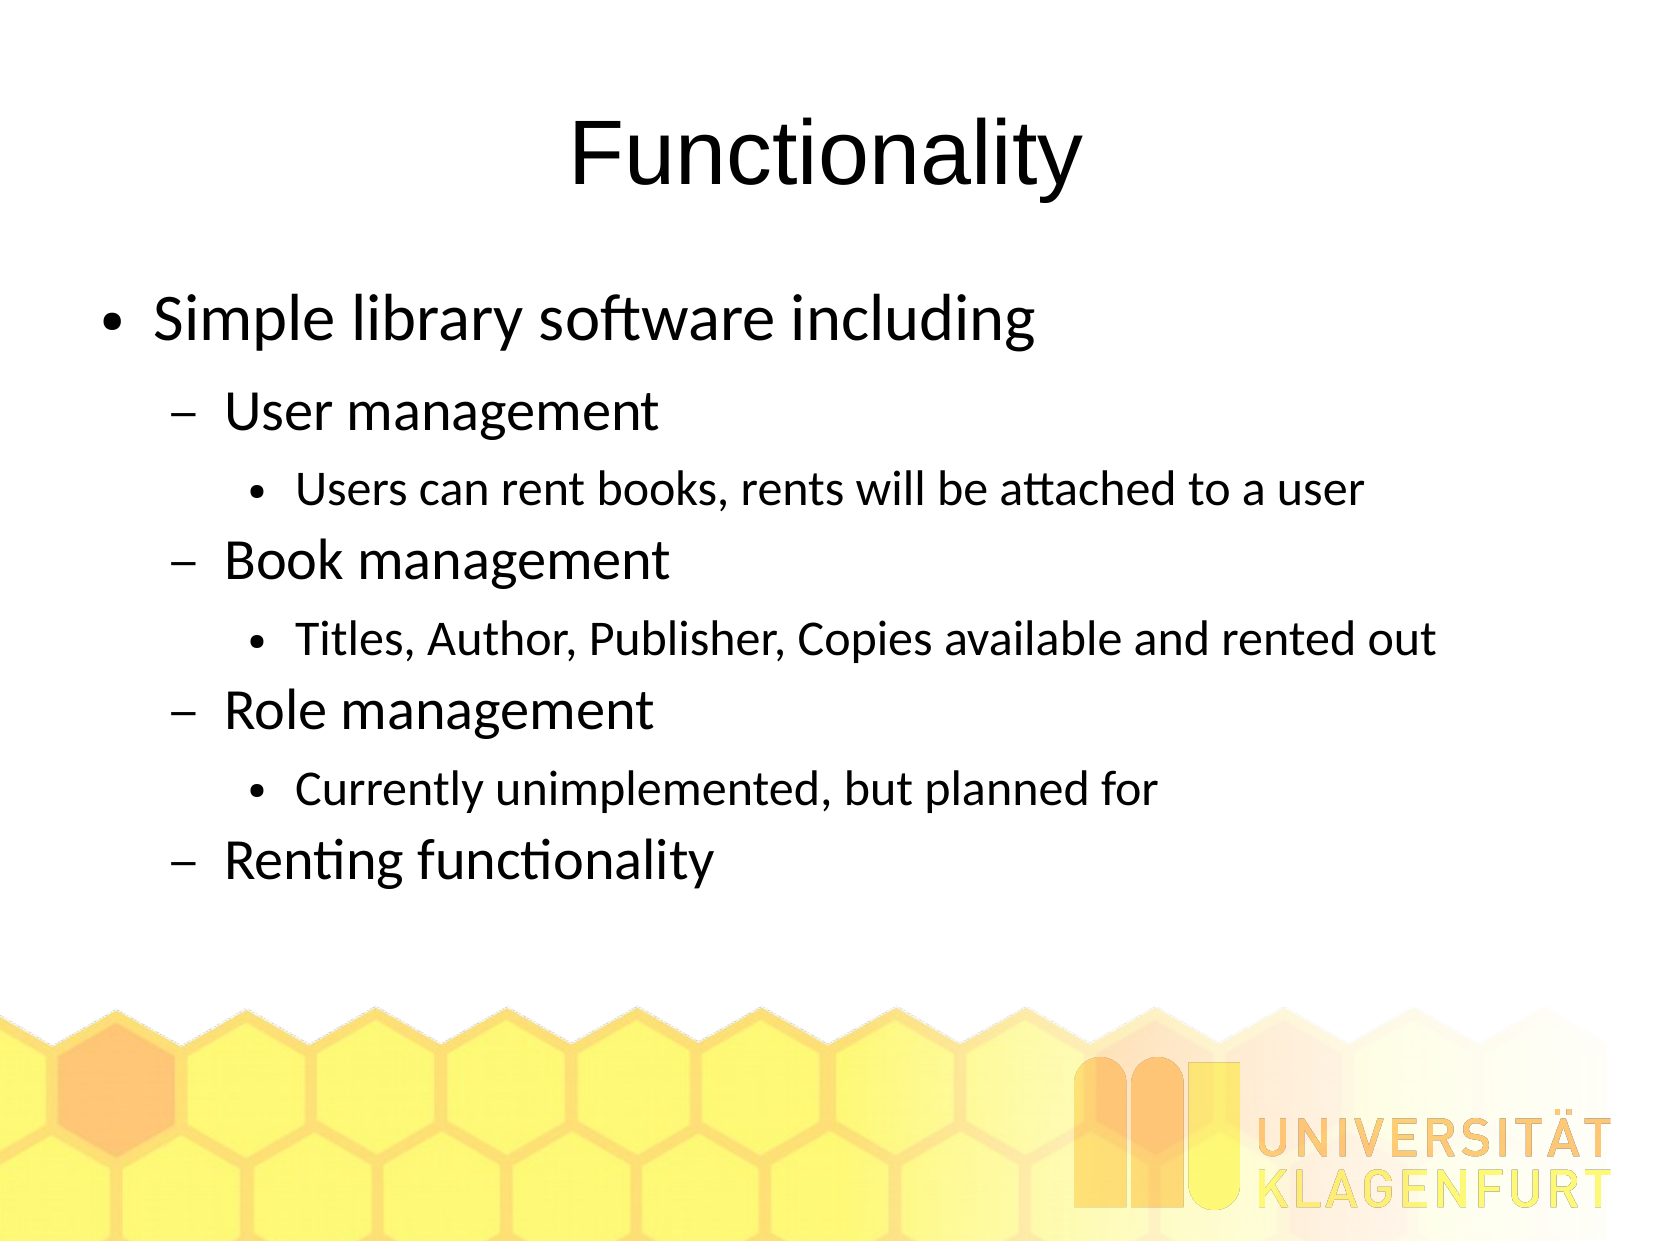

# Functionality
Simple library software including
User management
Users can rent books, rents will be attached to a user
Book management
Titles, Author, Publisher, Copies available and rented out
Role management
Currently unimplemented, but planned for
Renting functionality